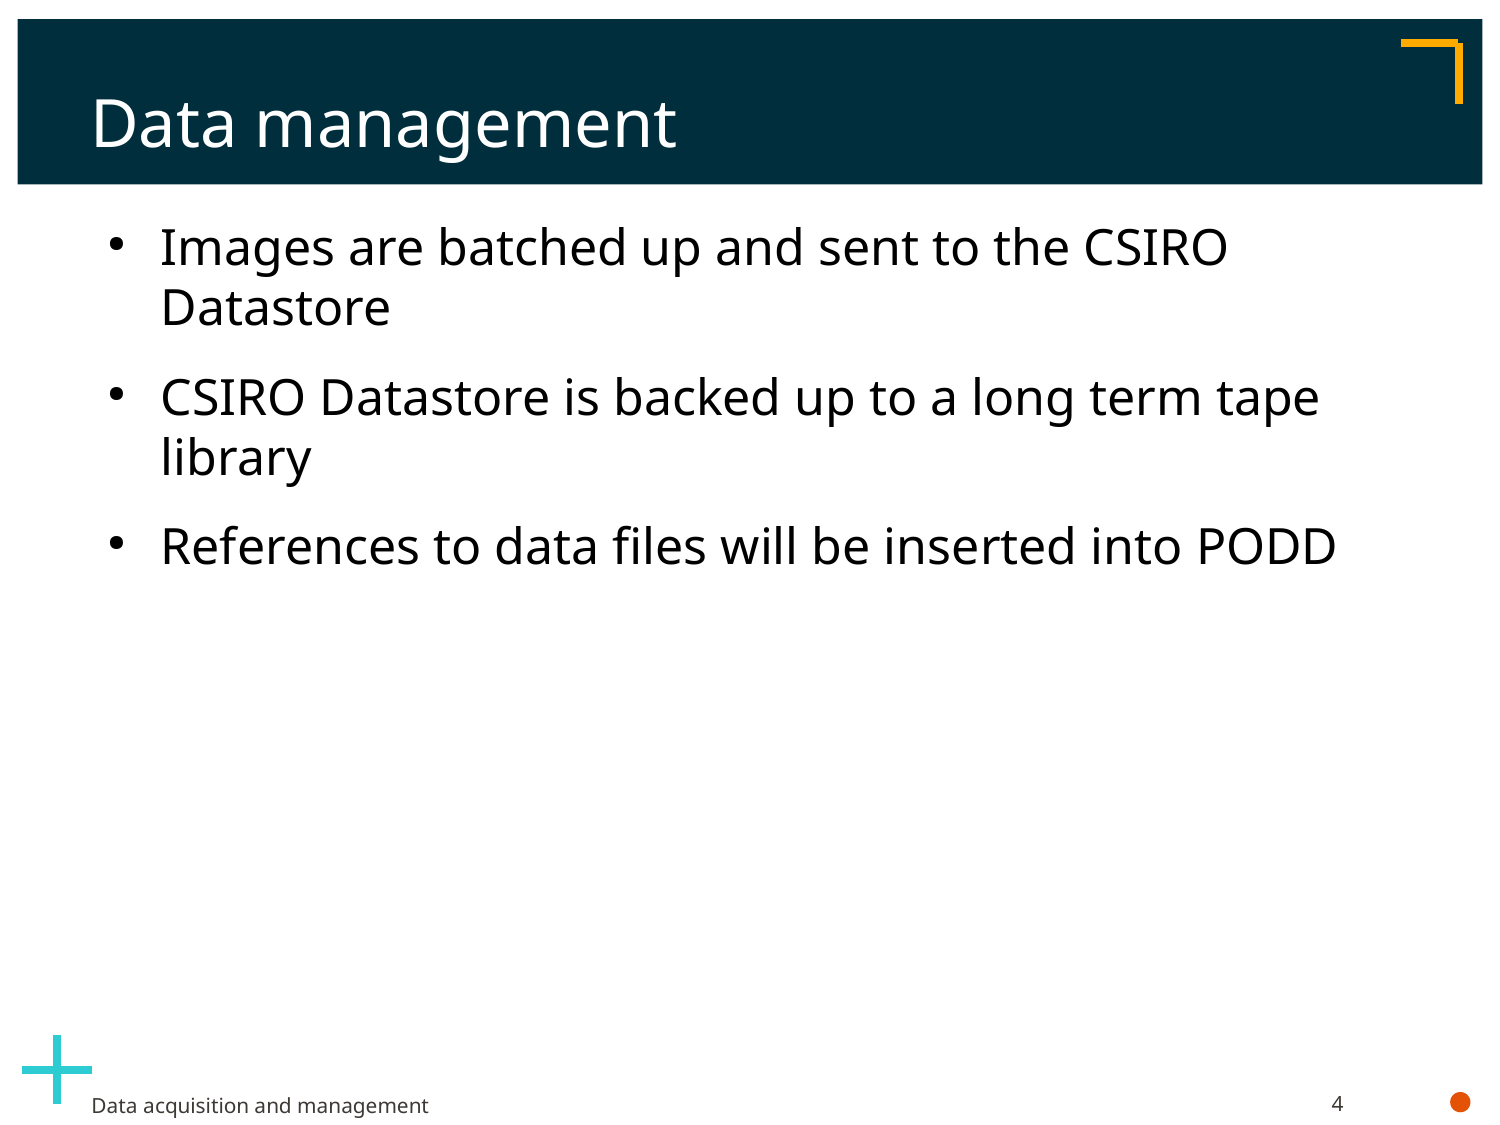

# Data management
Images are batched up and sent to the CSIRO Datastore
CSIRO Datastore is backed up to a long term tape library
References to data files will be inserted into PODD
Data acquisition and management